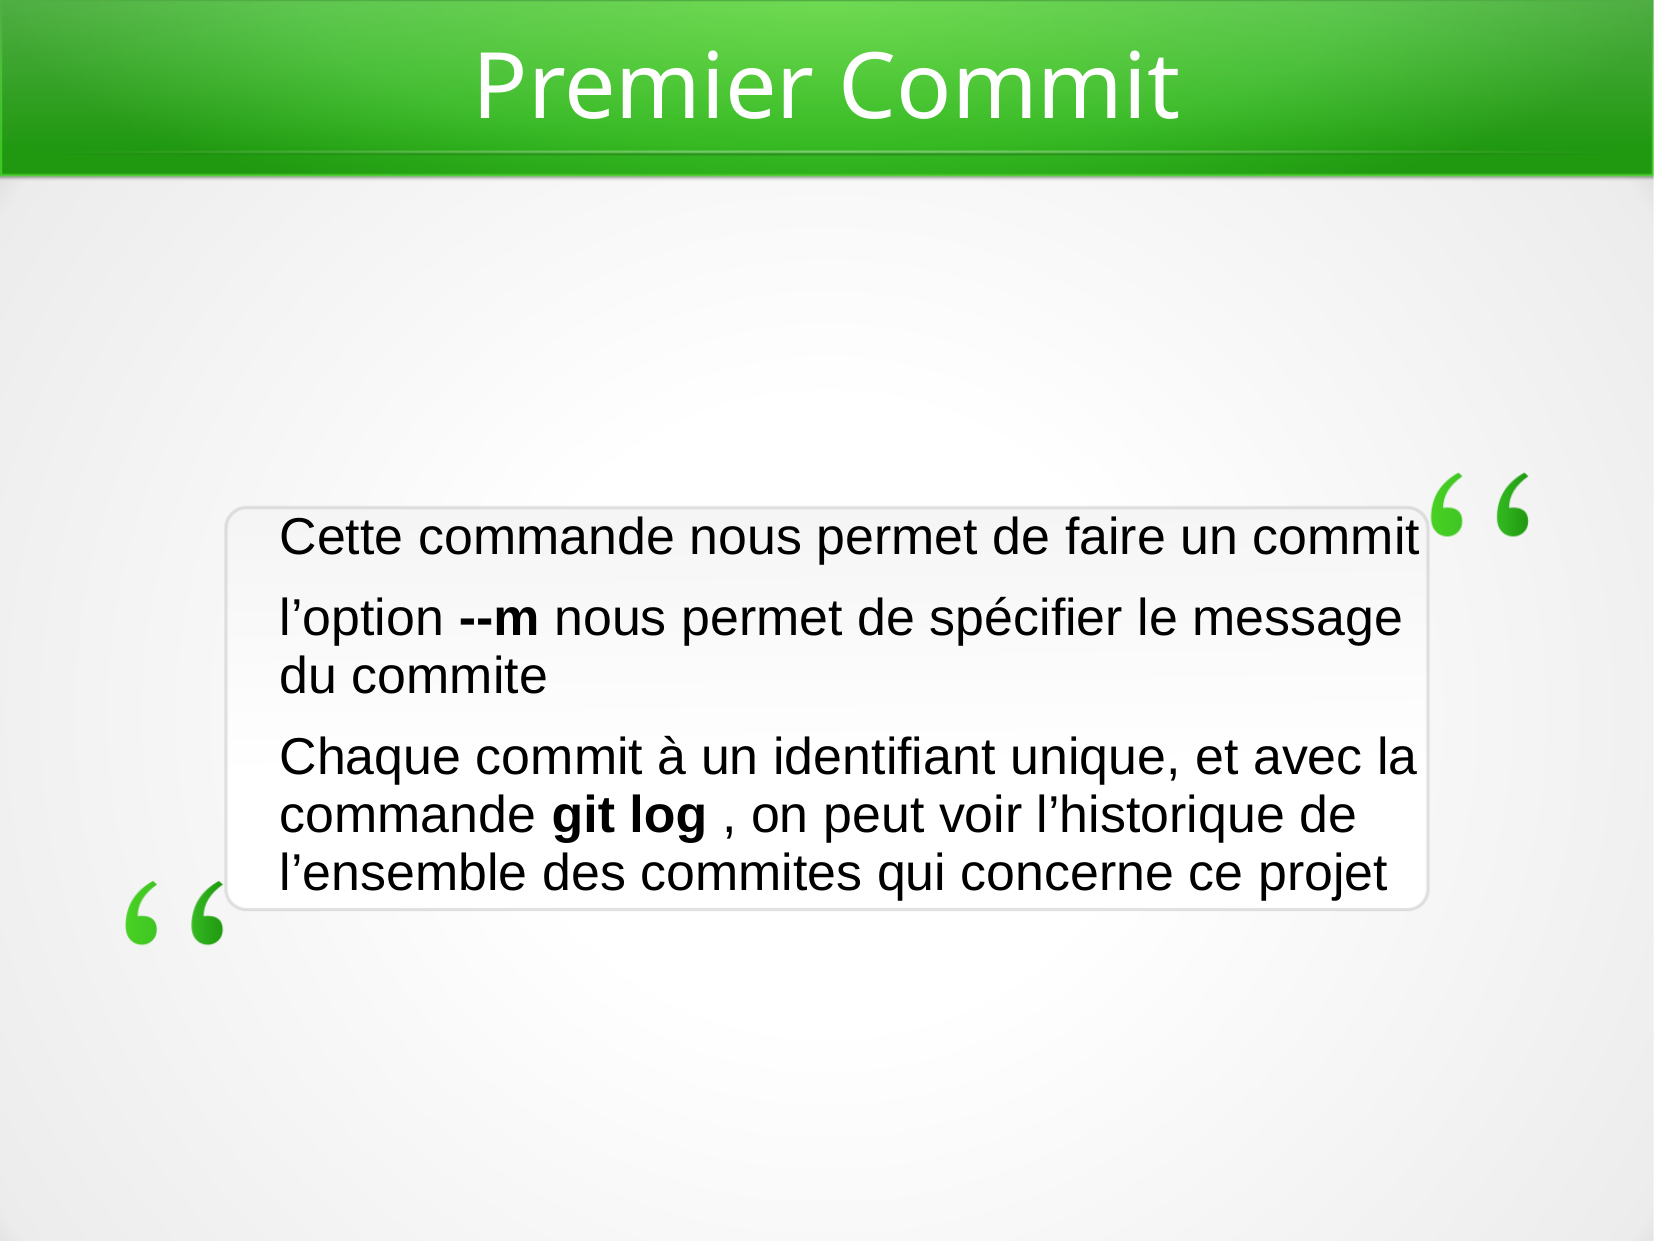

# Premier Commit
Cette commande nous permet de faire un commit
l’option --m nous permet de spécifier le message du commite
Chaque commit à un identifiant unique, et avec la commande git log , on peut voir l’historique de l’ensemble des commites qui concerne ce projet